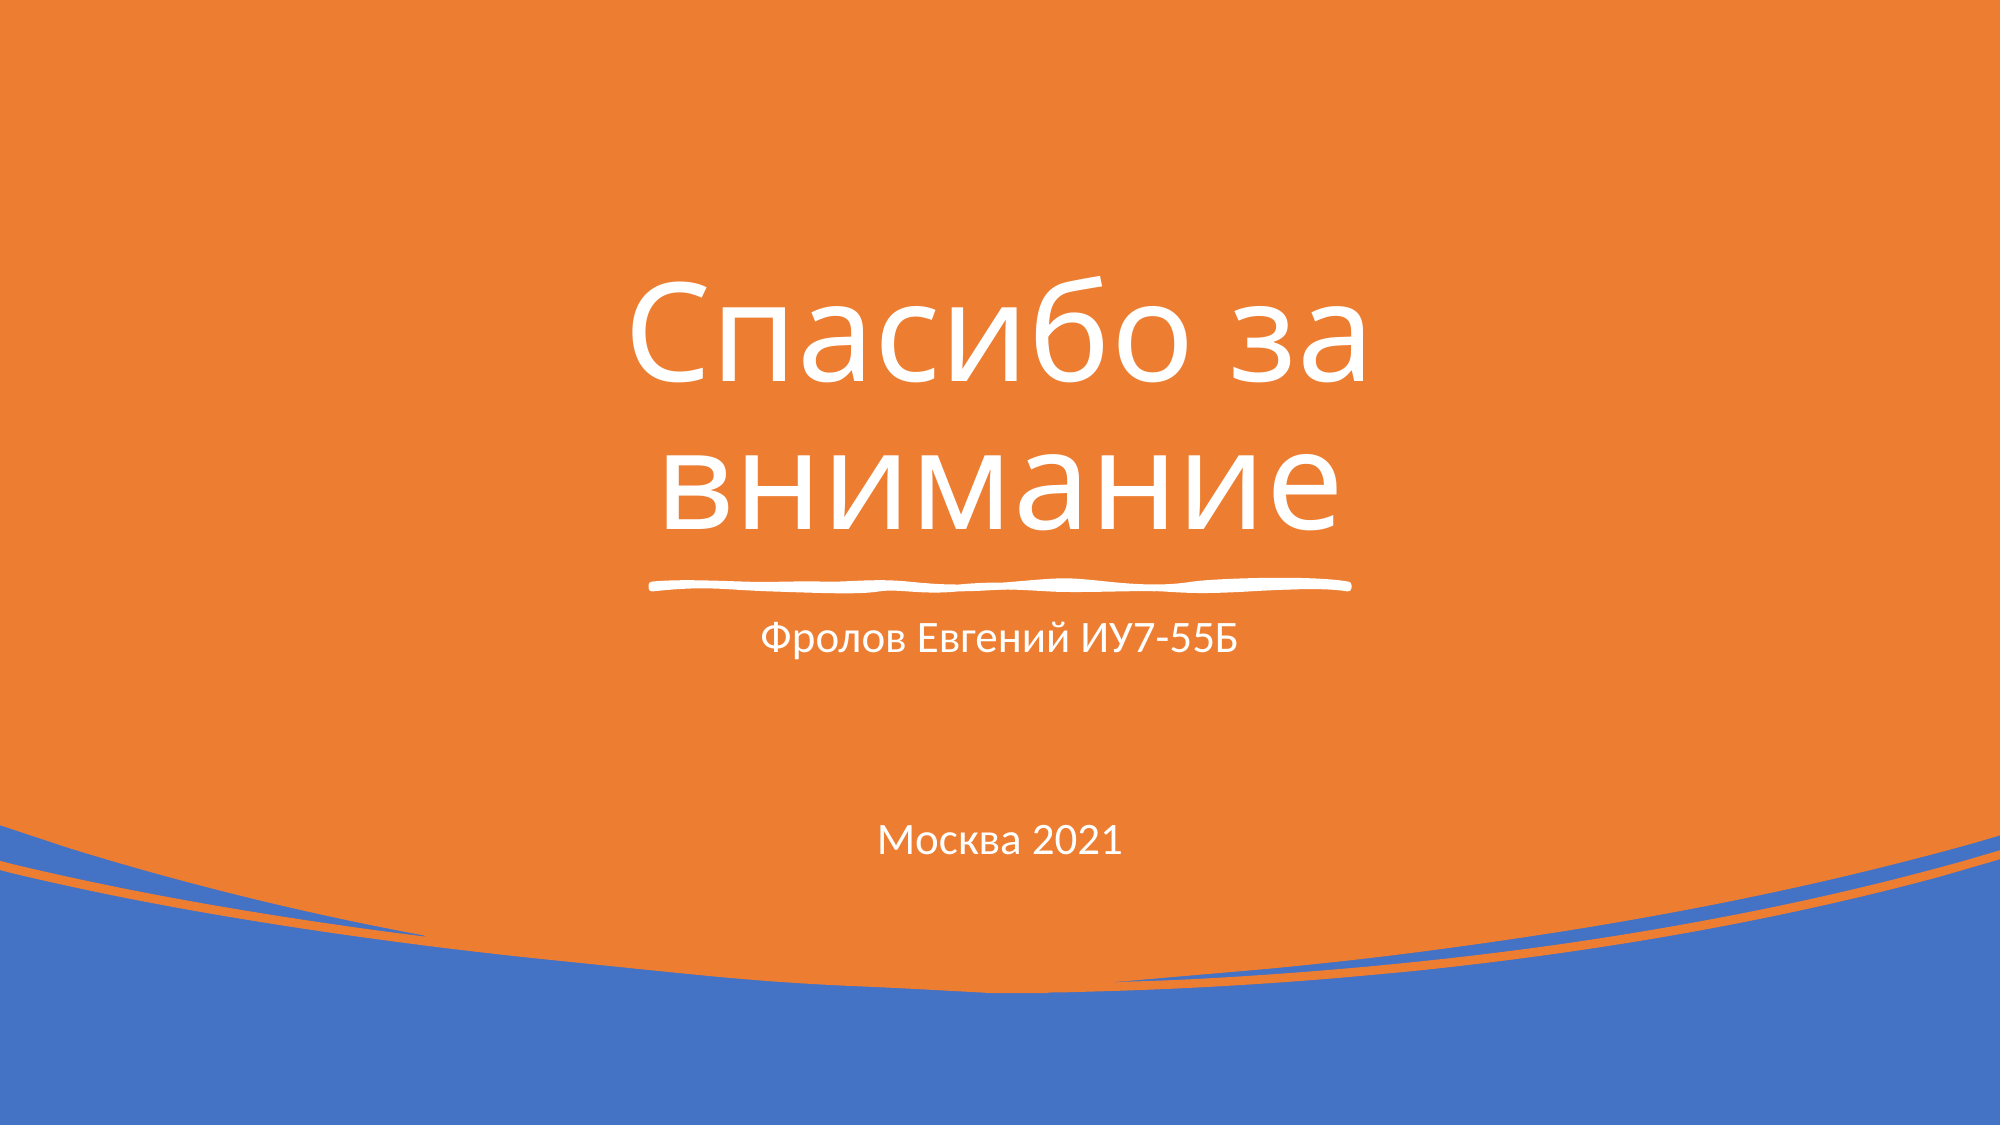

# Спасибо за внимание
Фролов Евгений ИУ7-55Б
Москва 2021